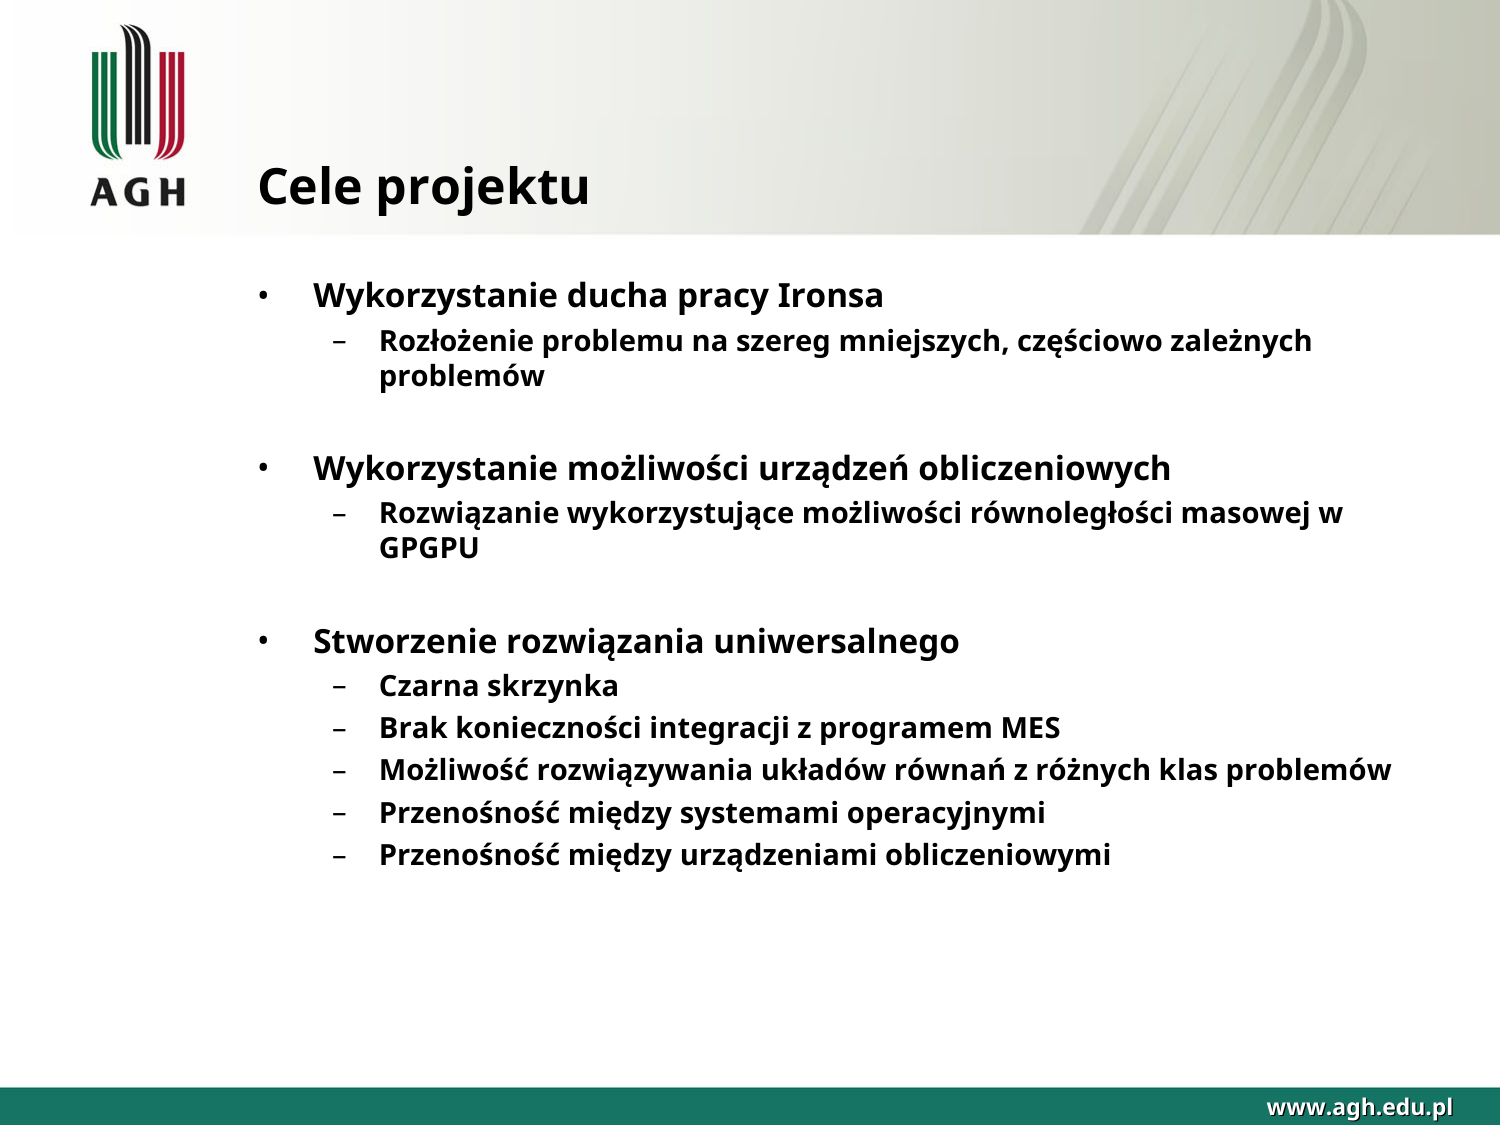

# Cele projektu
Wykorzystanie ducha pracy Ironsa
Rozłożenie problemu na szereg mniejszych, częściowo zależnych problemów
Wykorzystanie możliwości urządzeń obliczeniowych
Rozwiązanie wykorzystujące możliwości równoległości masowej w GPGPU
Stworzenie rozwiązania uniwersalnego
Czarna skrzynka
Brak konieczności integracji z programem MES
Możliwość rozwiązywania układów równań z różnych klas problemów
Przenośność między systemami operacyjnymi
Przenośność między urządzeniami obliczeniowymi
www.agh.edu.pl